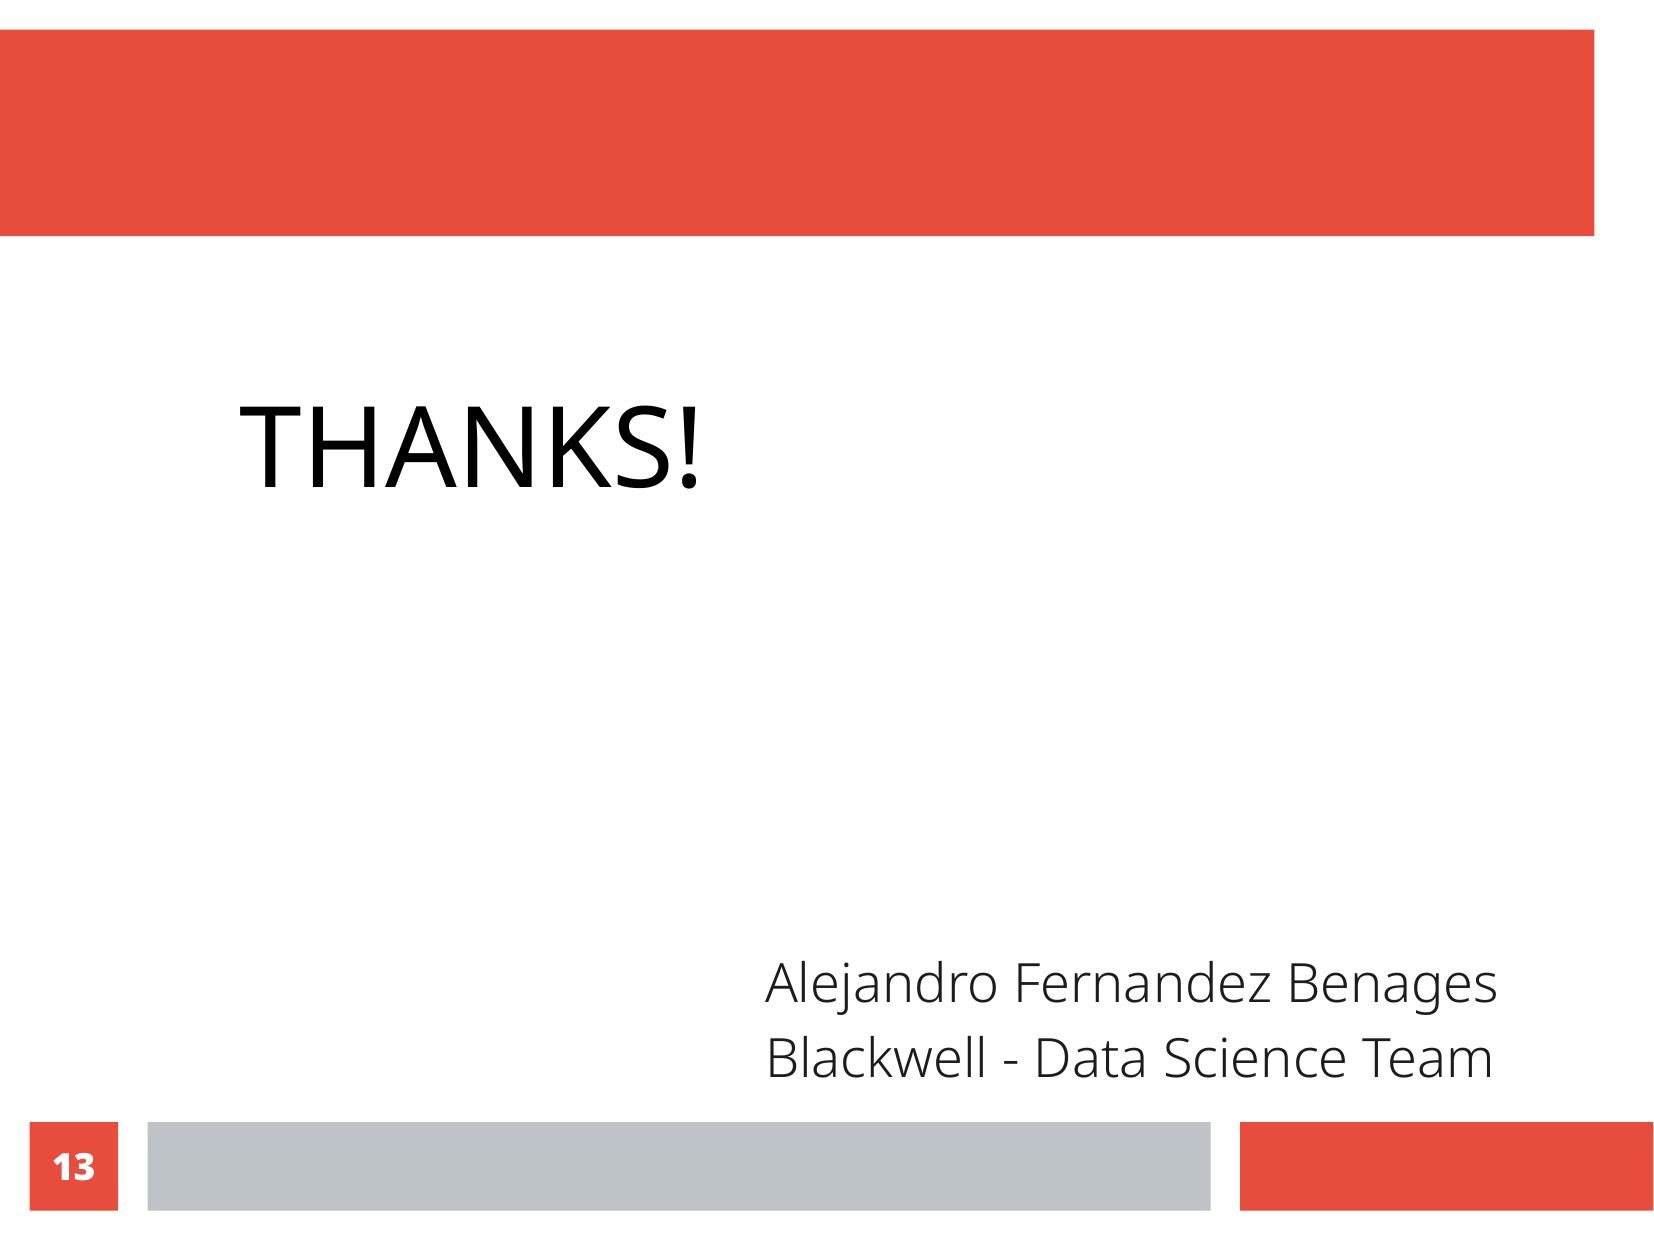

THANKS!
# Alejandro Fernandez Benages
Blackwell - Data Science Team
13